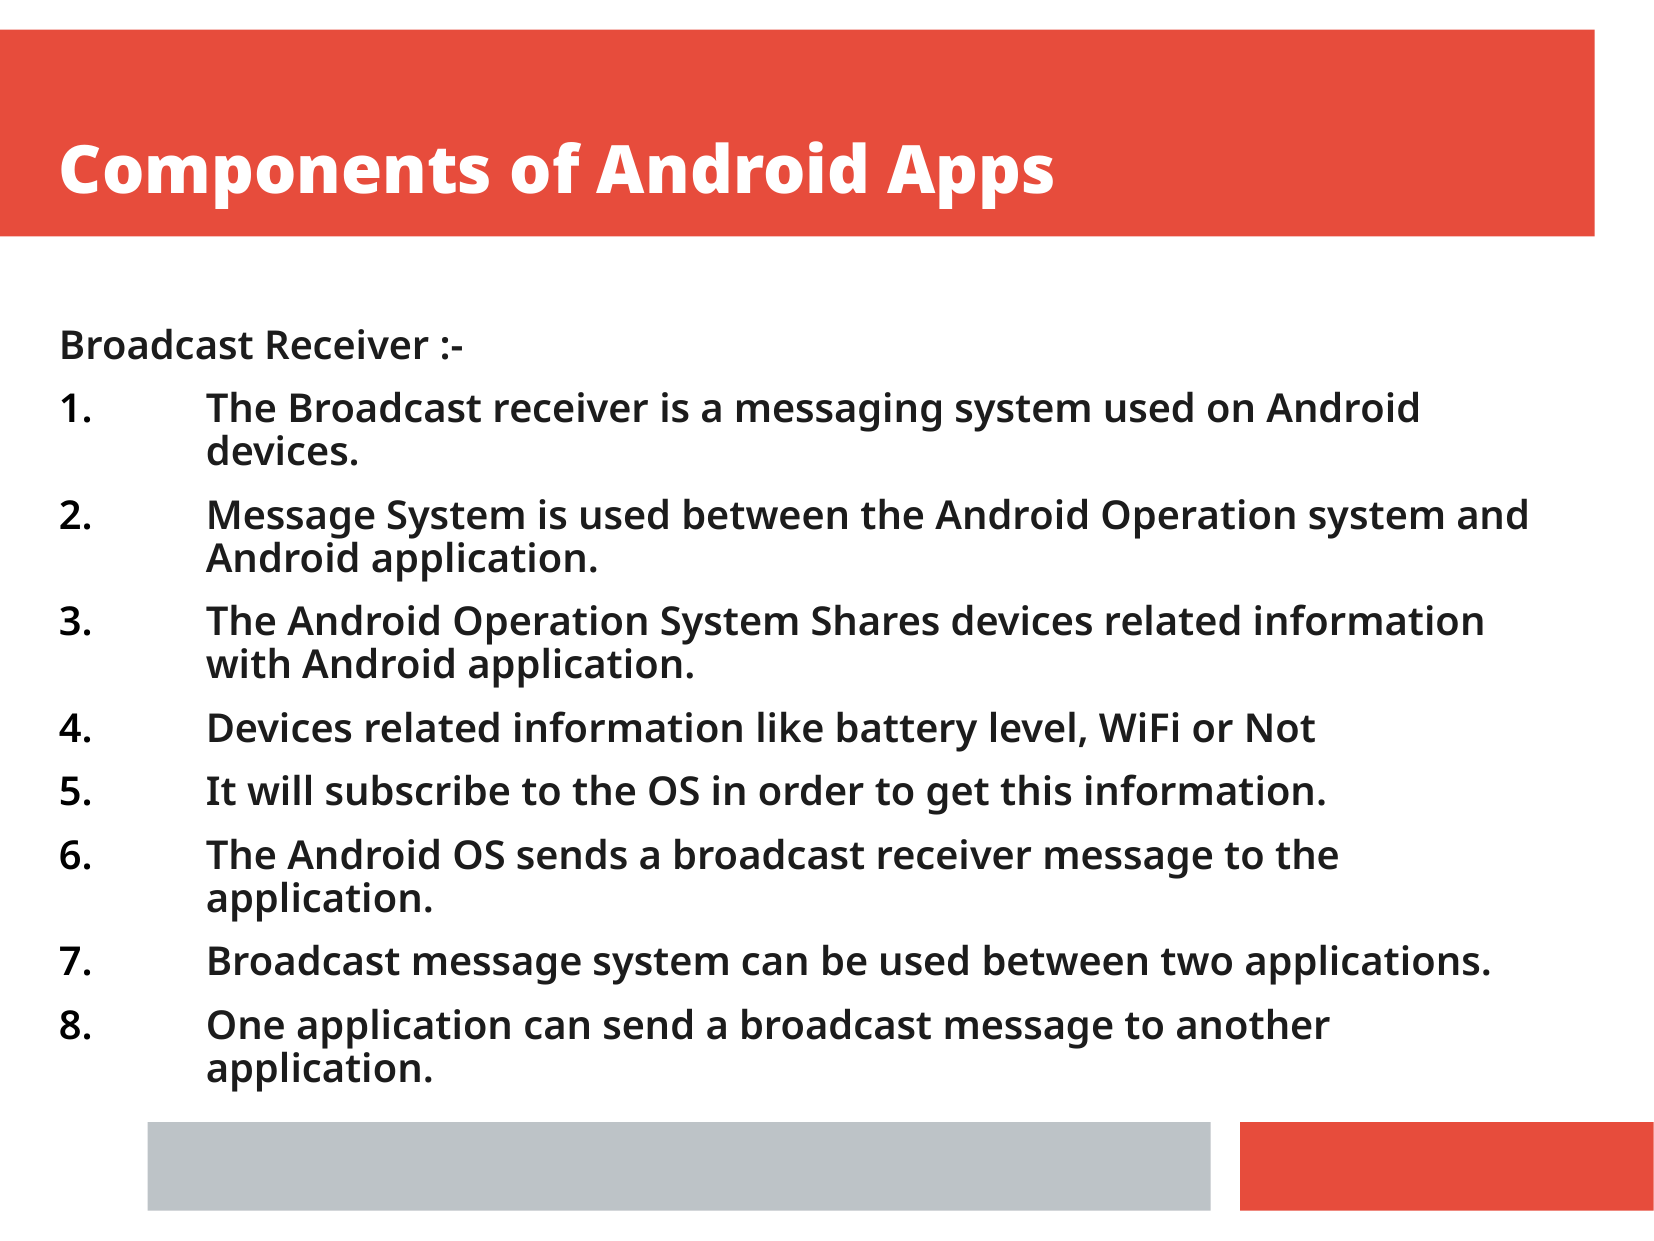

# Components of Android Apps
Broadcast Receiver :-
	The Broadcast receiver is a messaging system used on Android devices.
	Message System is used between the Android Operation system and Android application.
	The Android Operation System Shares devices related information with Android application.
	Devices related information like battery level, WiFi or Not
	It will subscribe to the OS in order to get this information.
	The Android OS sends a broadcast receiver message to the application.
	Broadcast message system can be used between two applications.
	One application can send a broadcast message to another application.